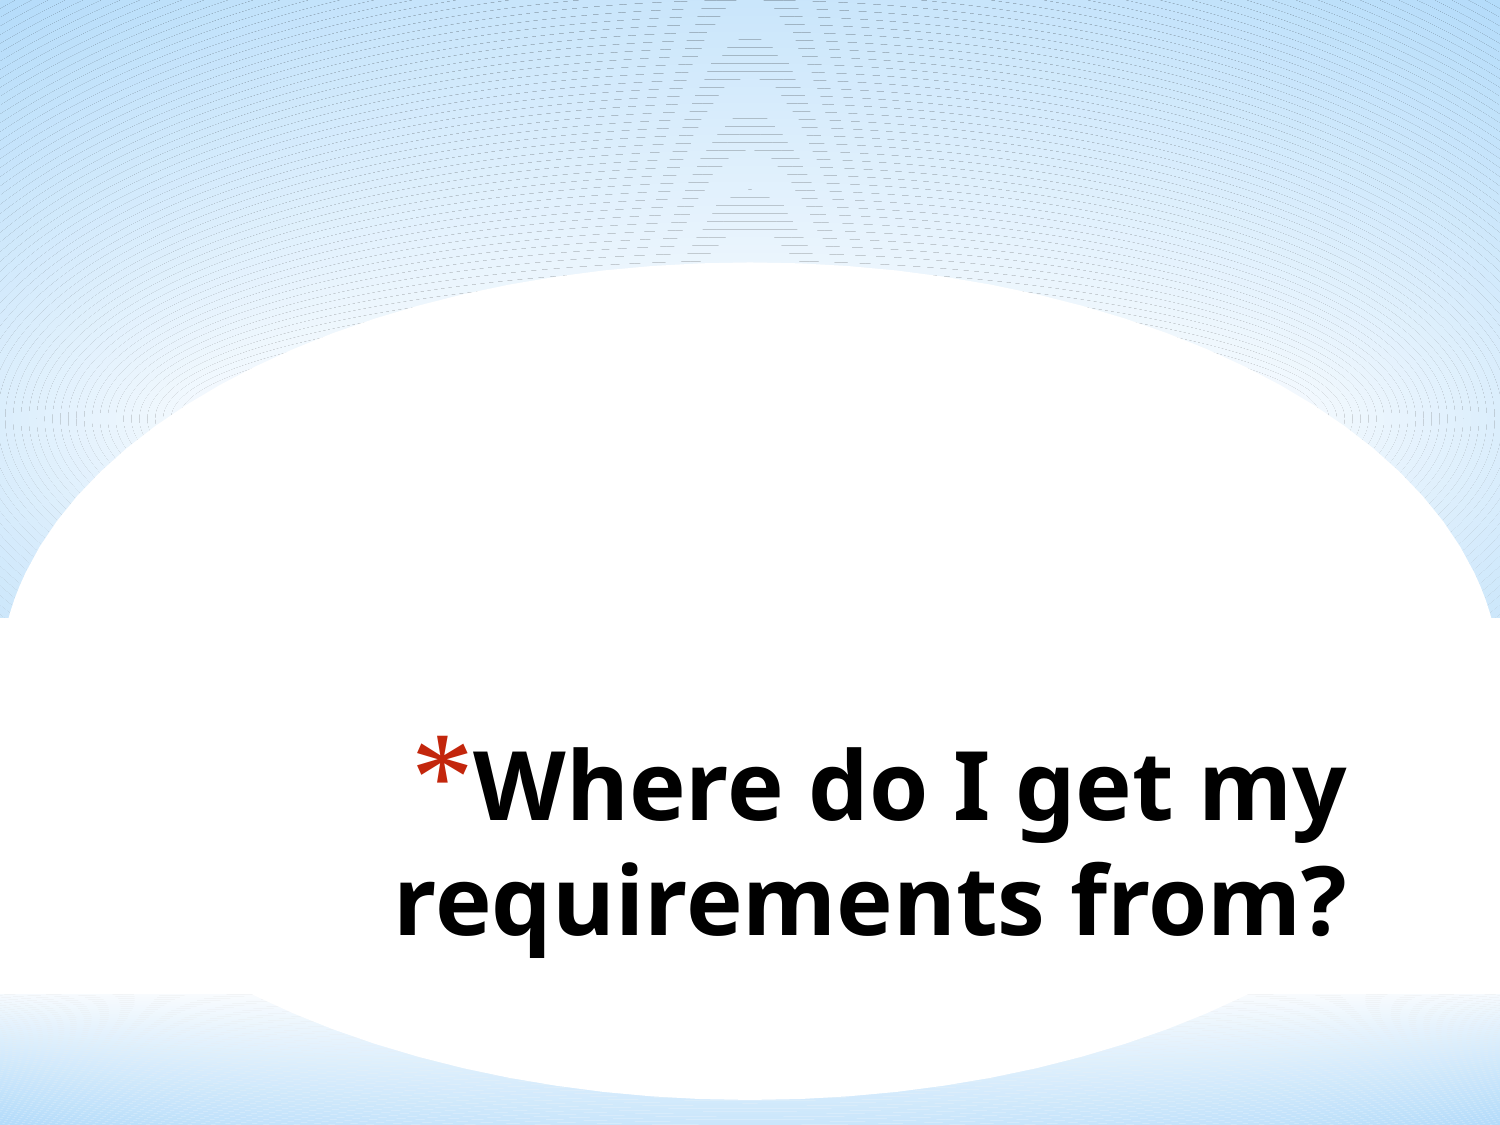

# Where do I get my requirements from?